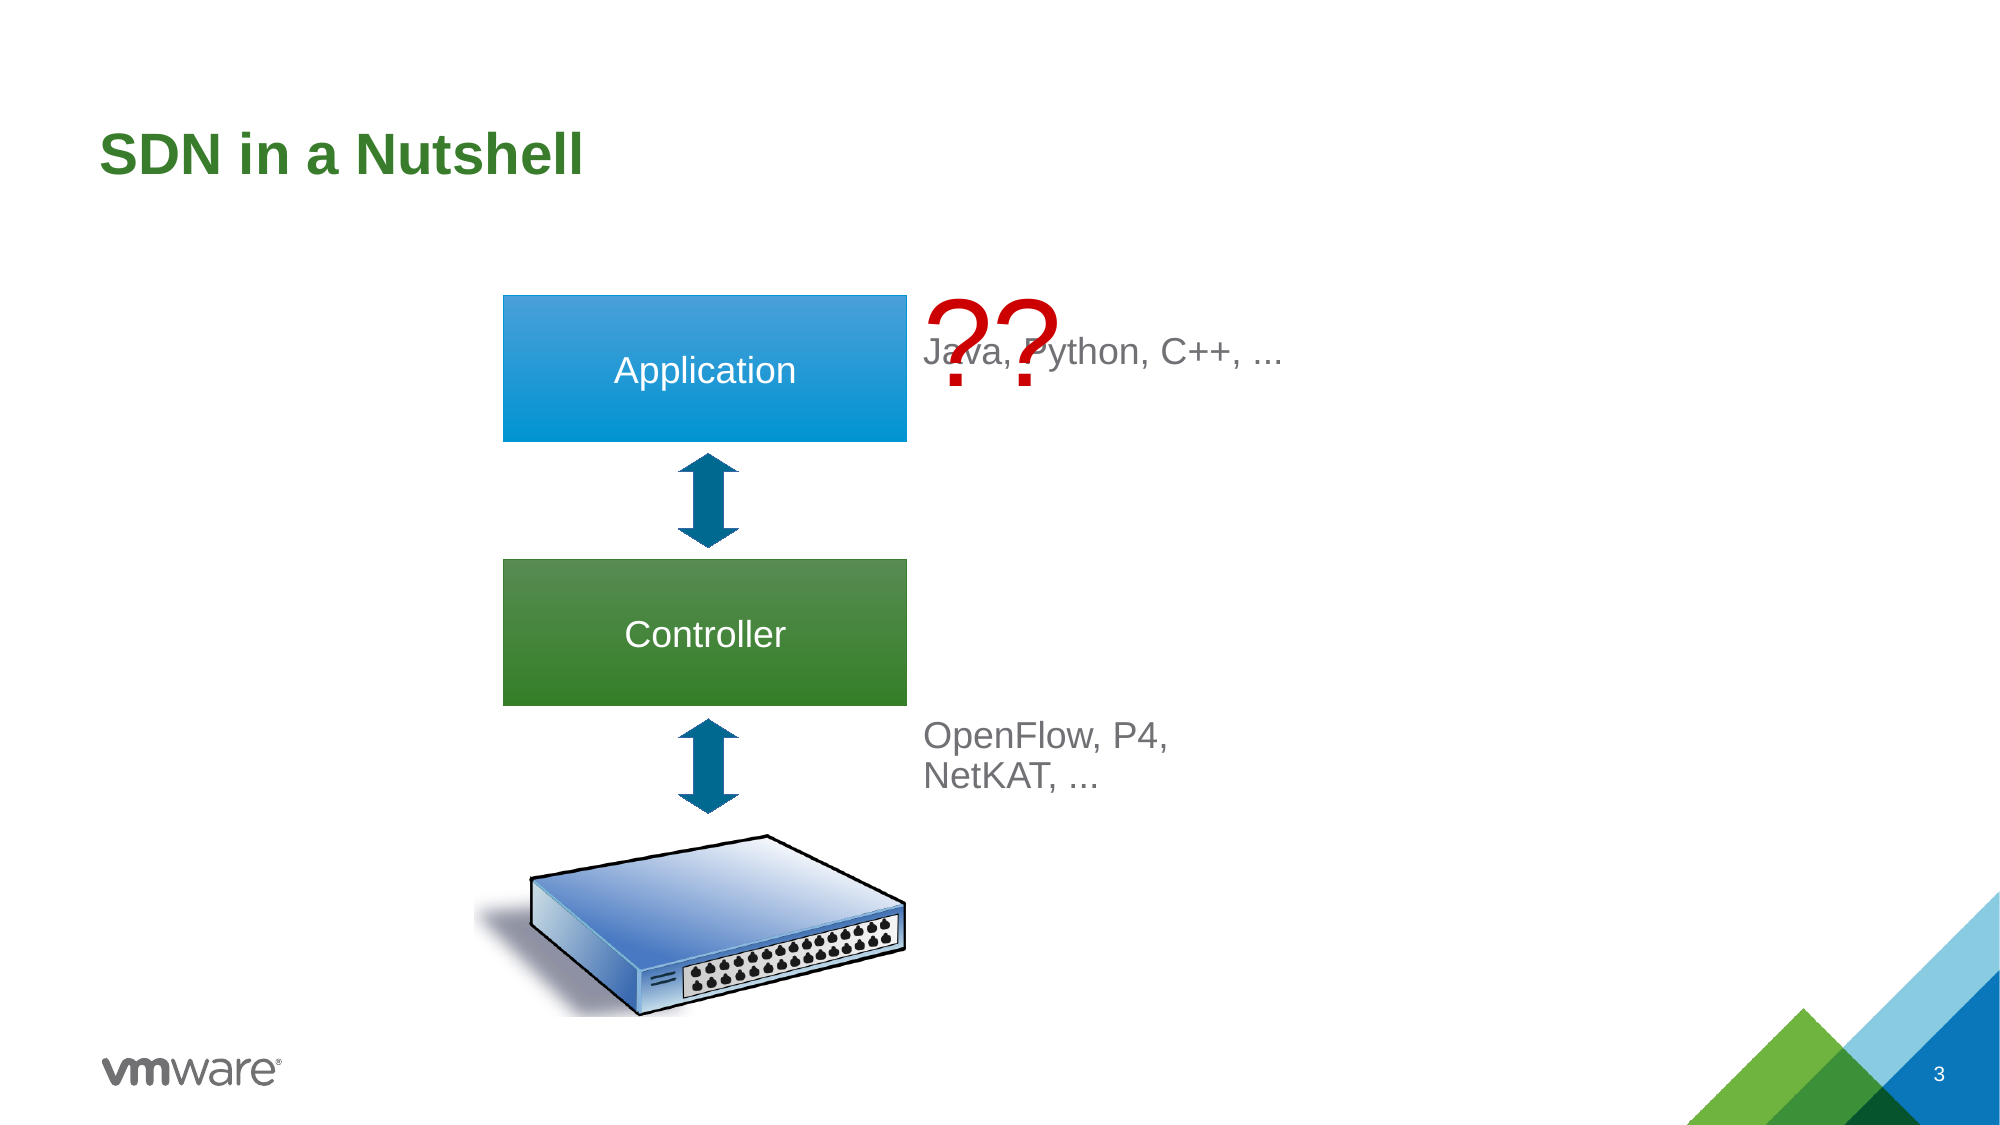

# SDN in a Nutshell
??
Application
Java, Python, C++, ...
Controller
OpenFlow, P4, NetKAT, ...